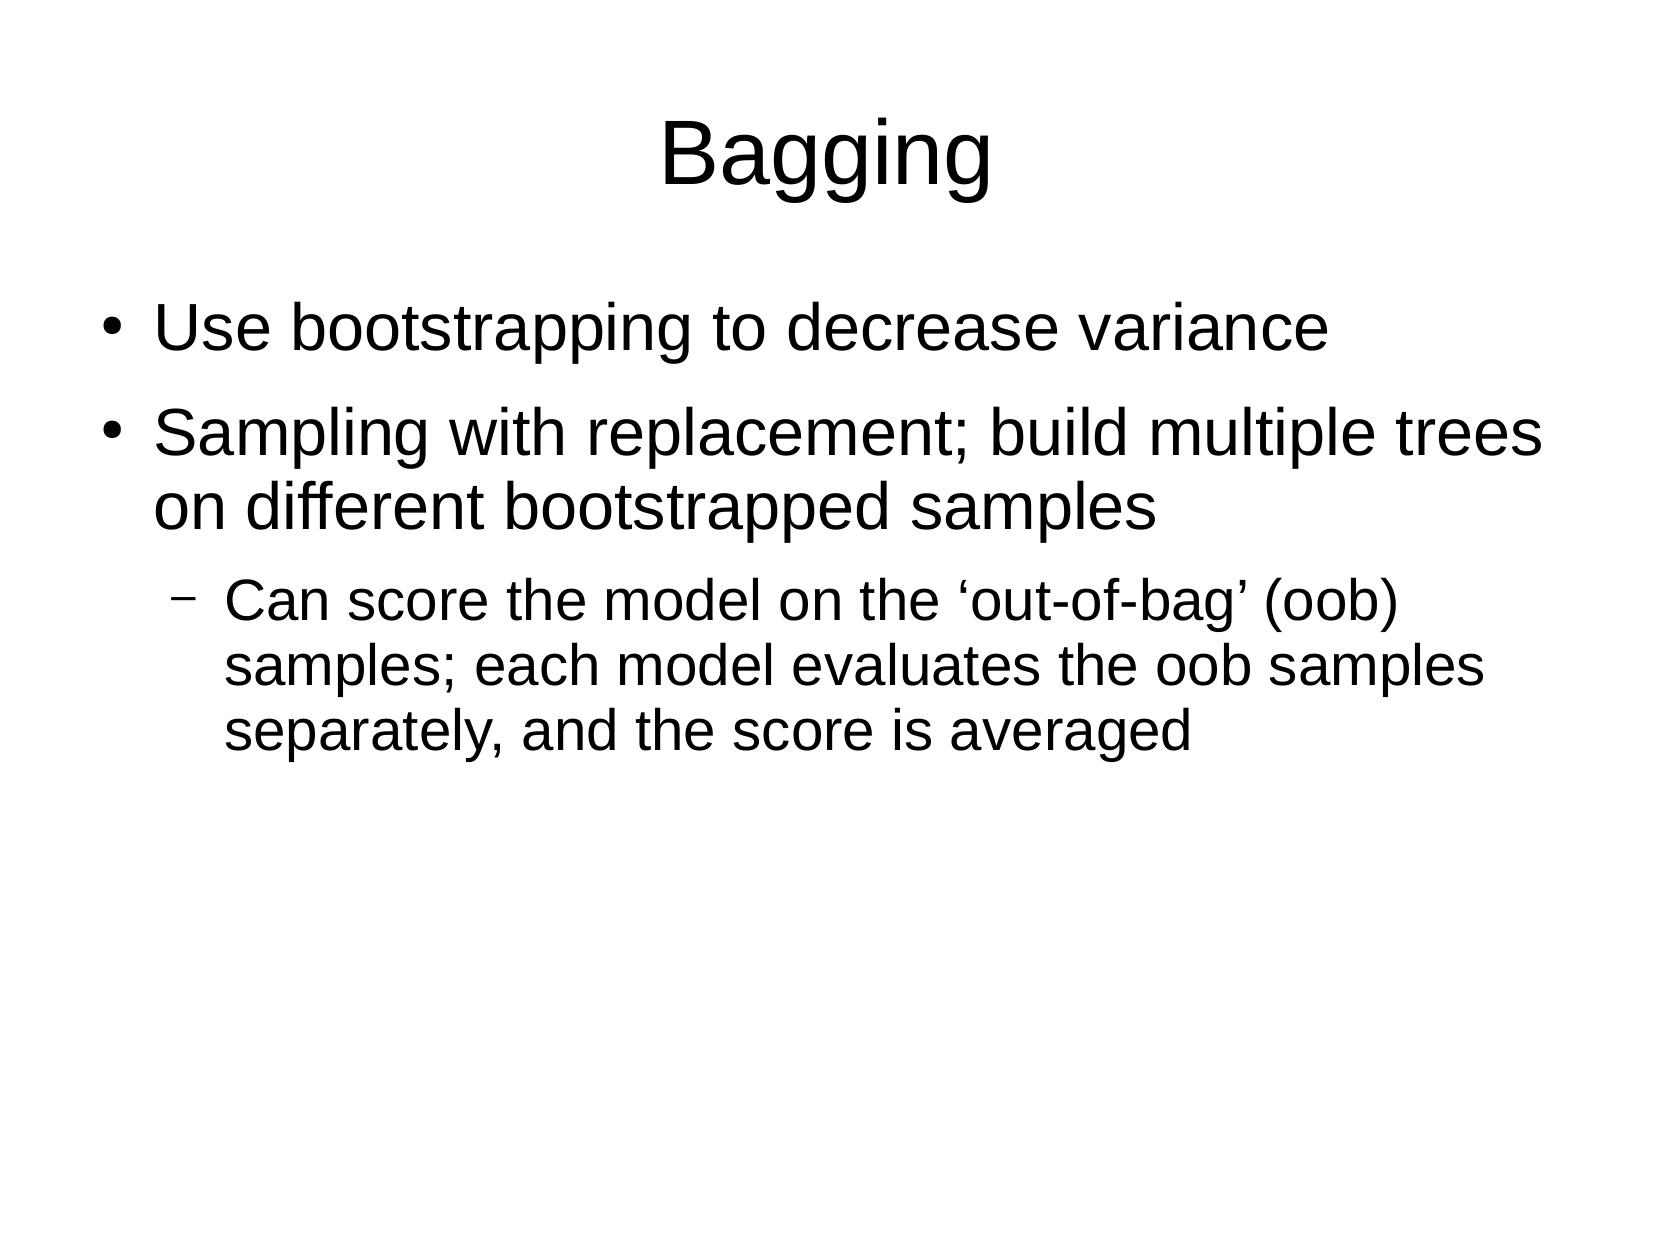

# Bagging
Use bootstrapping to decrease variance
Sampling with replacement; build multiple trees on different bootstrapped samples
Can score the model on the ‘out-of-bag’ (oob) samples; each model evaluates the oob samples separately, and the score is averaged